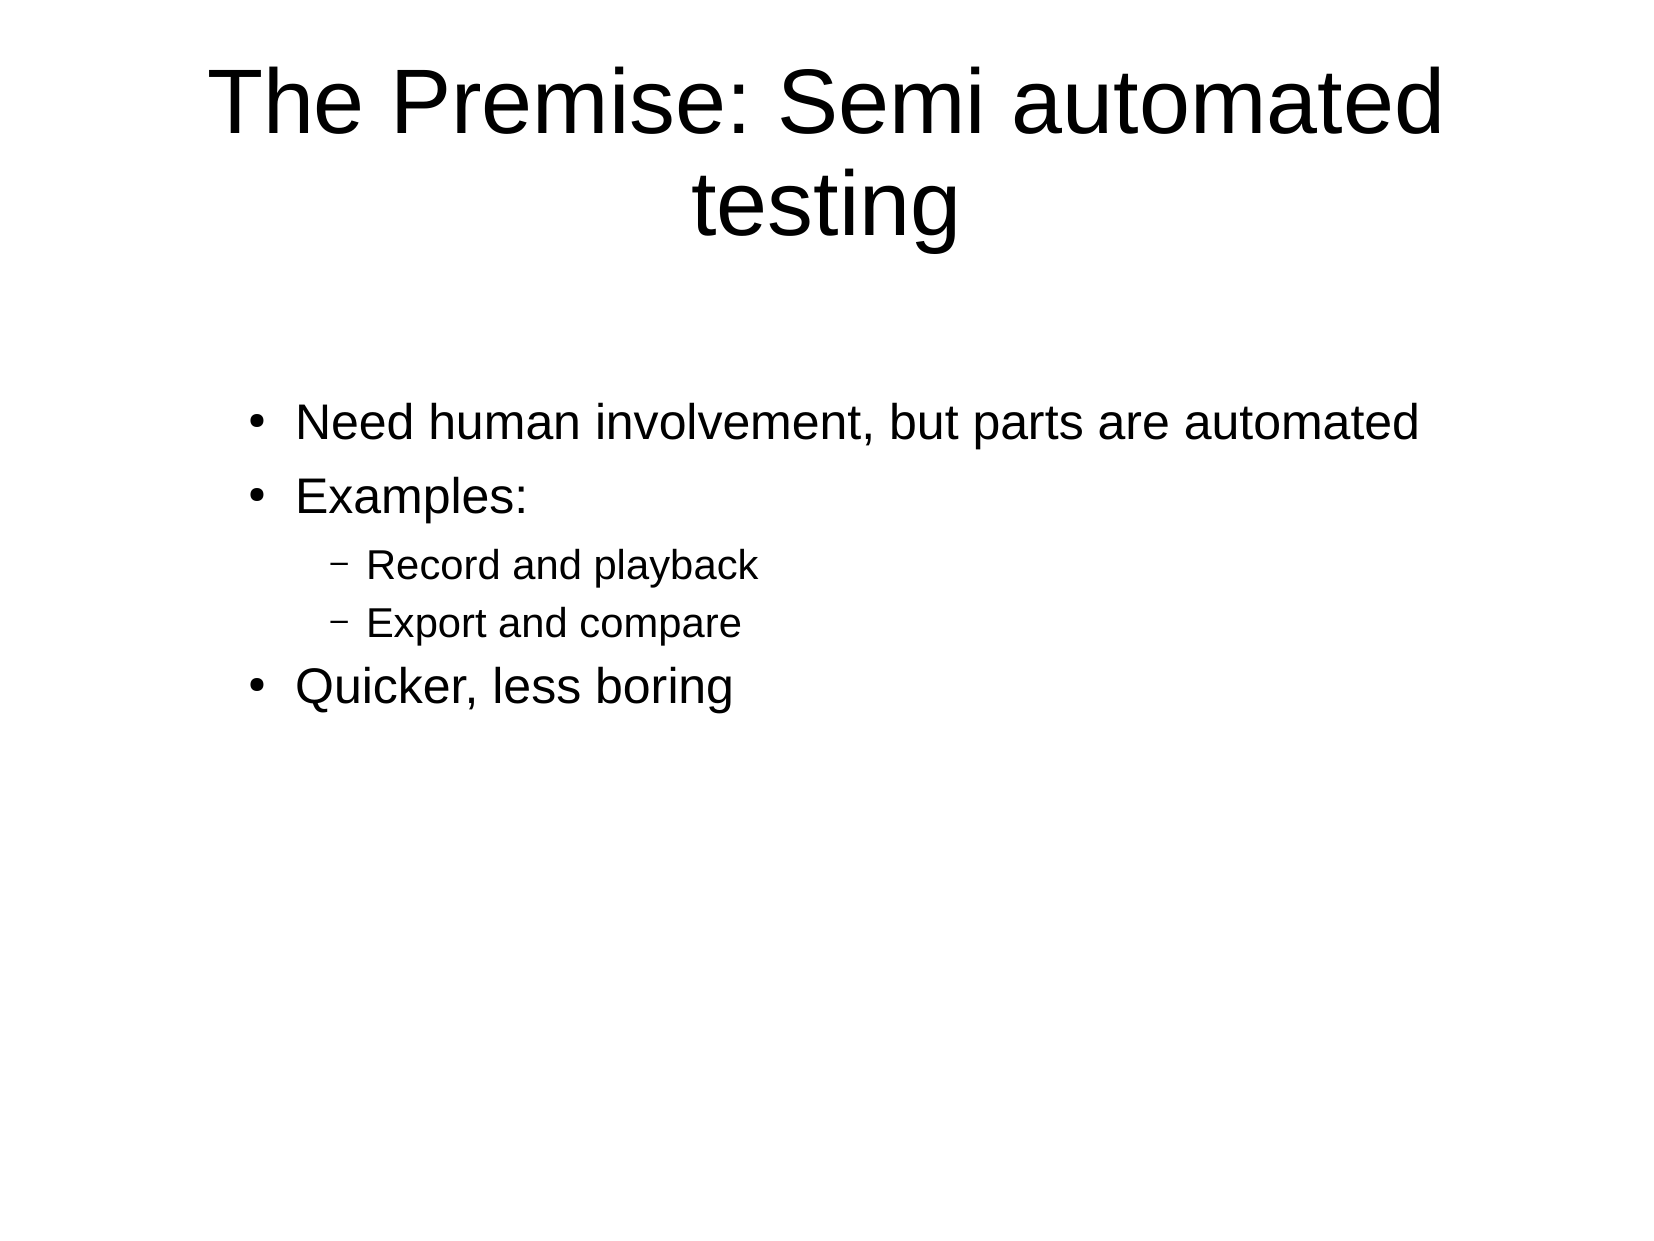

# The Premise: Semi automated testing
Need human involvement, but parts are automated
Examples:
Record and playback
Export and compare
Quicker, less boring